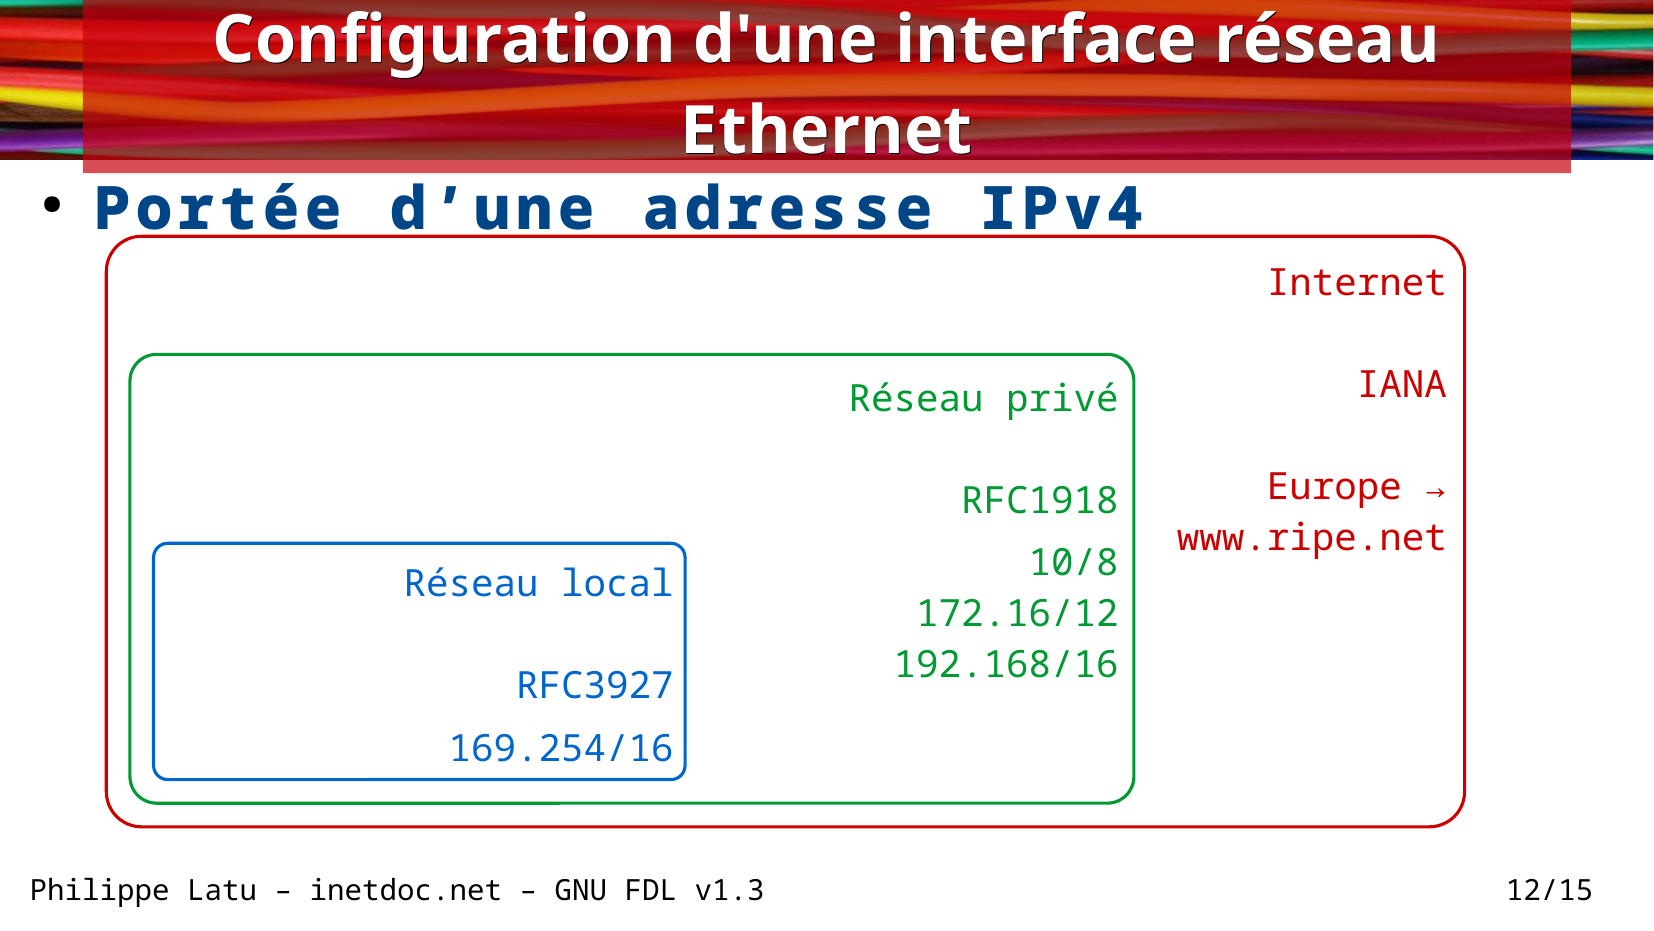

Configuration d'une interface réseau Ethernet
# Portée d’une adresse IPv4
Internet
IANA
Europe →
www.ripe.net
Réseau privé
RFC1918
10/8
172.16/12
192.168/16
Réseau local
RFC3927
169.254/16
Philippe Latu – inetdoc.net – GNU FDL v1.3 /15